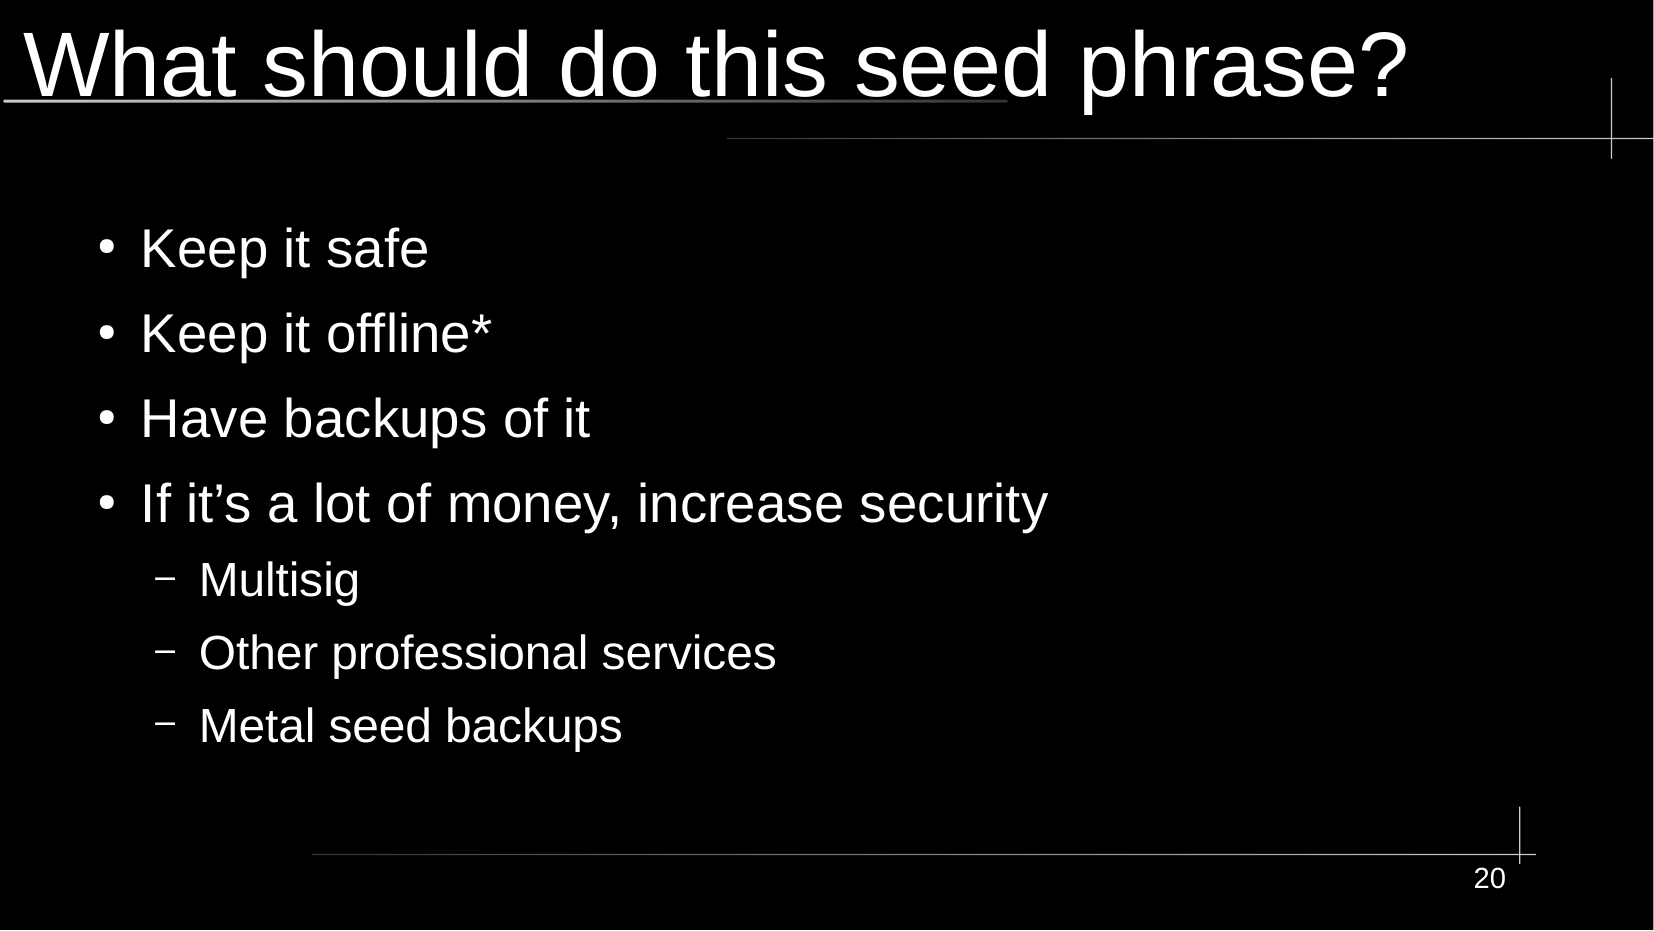

# What should do this seed phrase?
Keep it safe
Keep it offline*
Have backups of it
If it’s a lot of money, increase security
Multisig
Other professional services
Metal seed backups
20